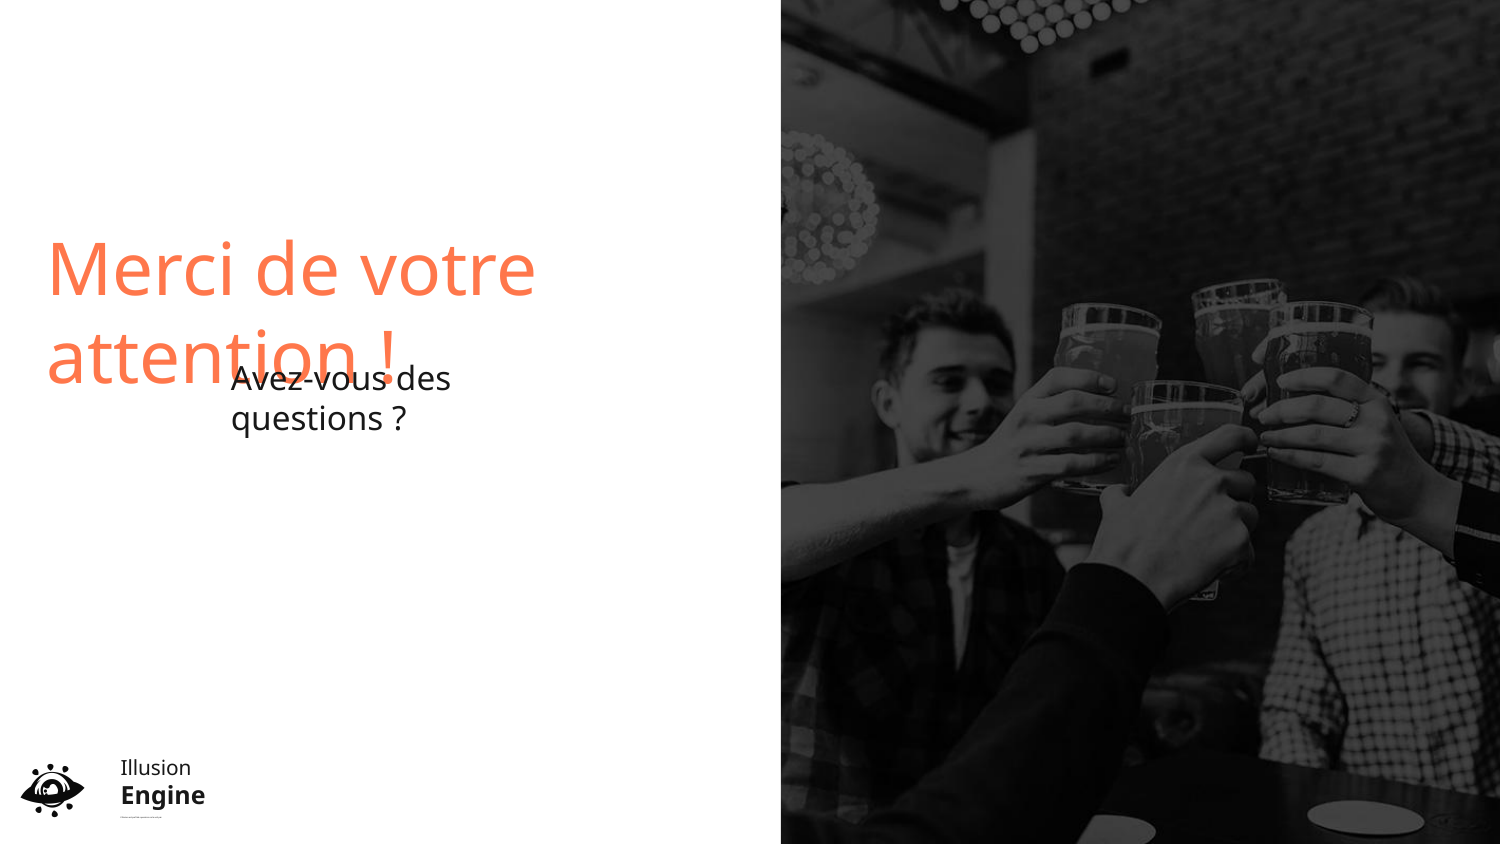

# Merci de votre attention !
Avez-vous des questions ?
Illusion
Engine
L’illusion est parfaite quand on ne la voit pas